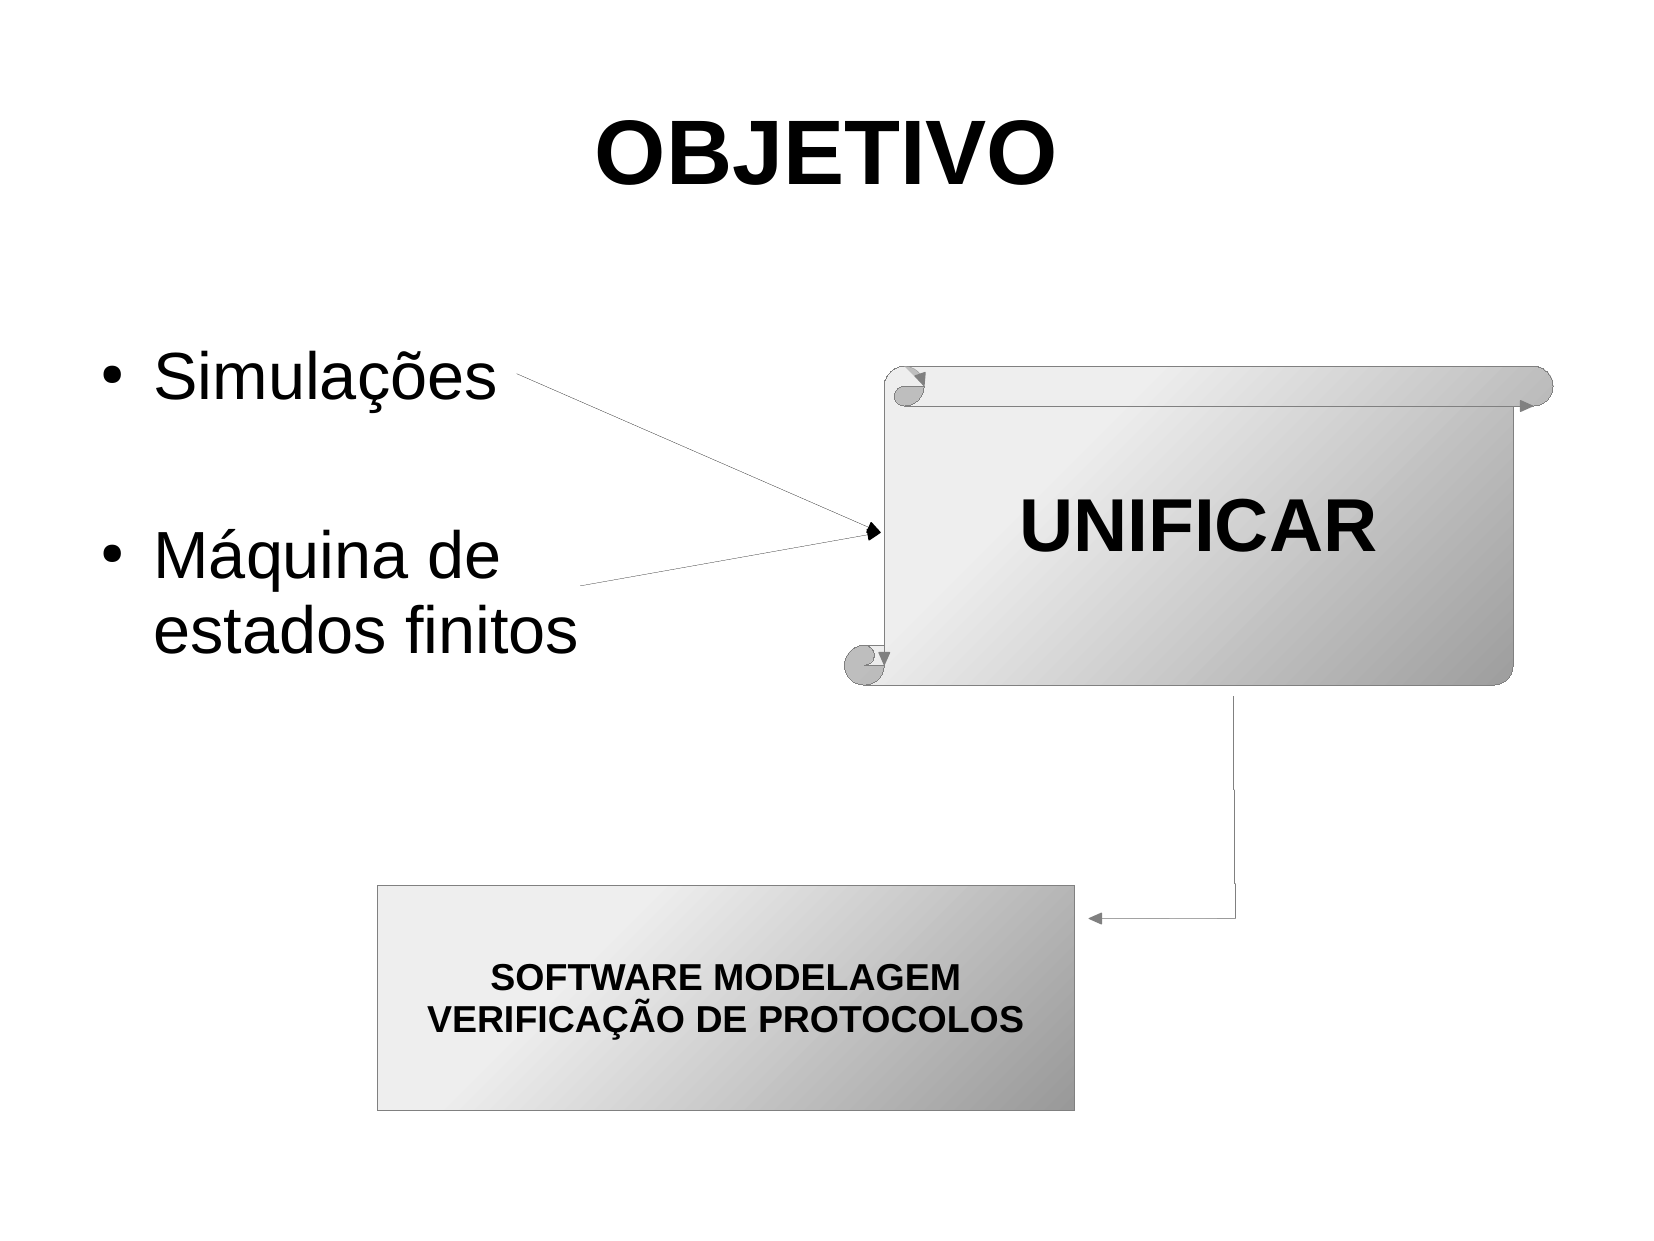

OBJETIVO
# Simulações
Máquina de
estados finitos
UNIFICAR
SOFTWARE MODELAGEM
VERIFICAÇÃO DE PROTOCOLOS